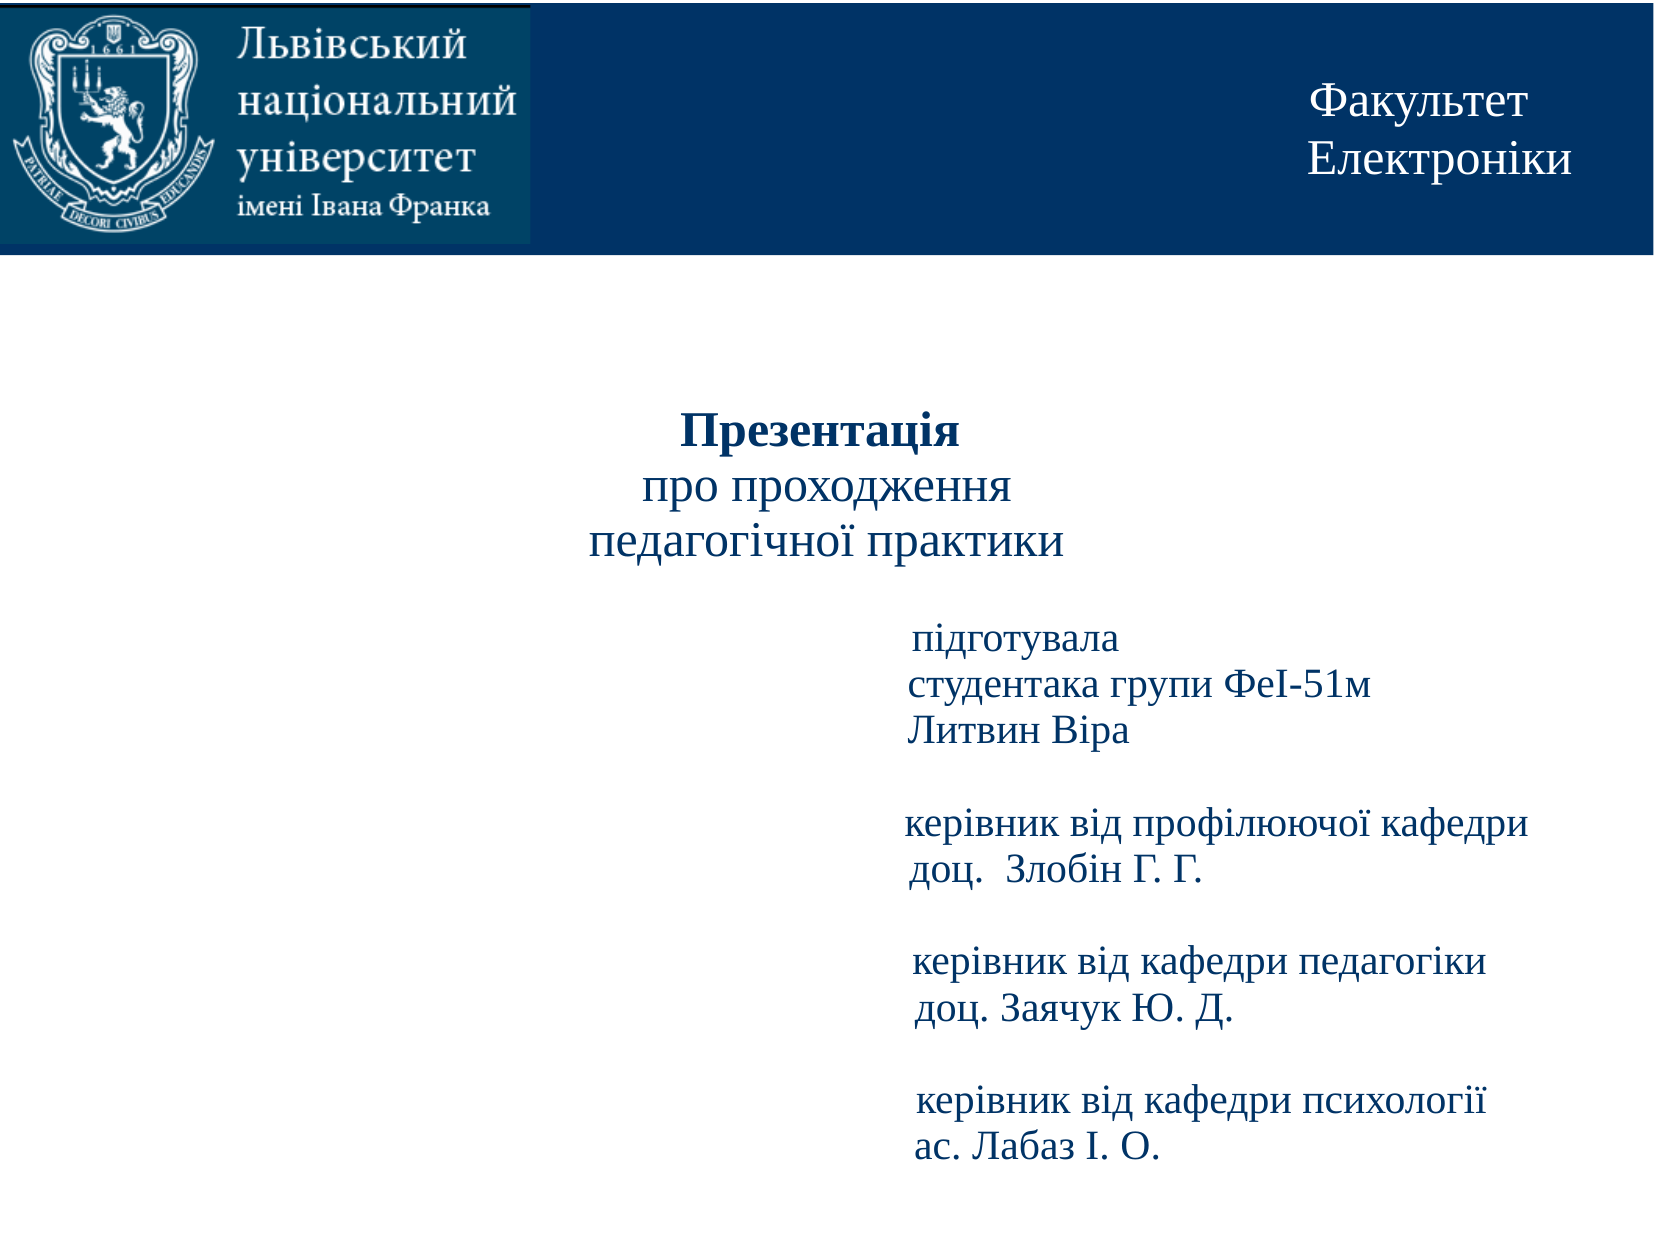

# Факультет Електроніки
Презентація
про проходження
педагогічної практики
підготувала
студентака групи ФеІ-51м
Литвин Віра
керівник від профілюючої кафедри
доц. Злобін Г. Г.
керівник від кафедри педагогіки
доц. Заячук Ю. Д.
керівник від кафедри психології
ас. Лабаз І. О.